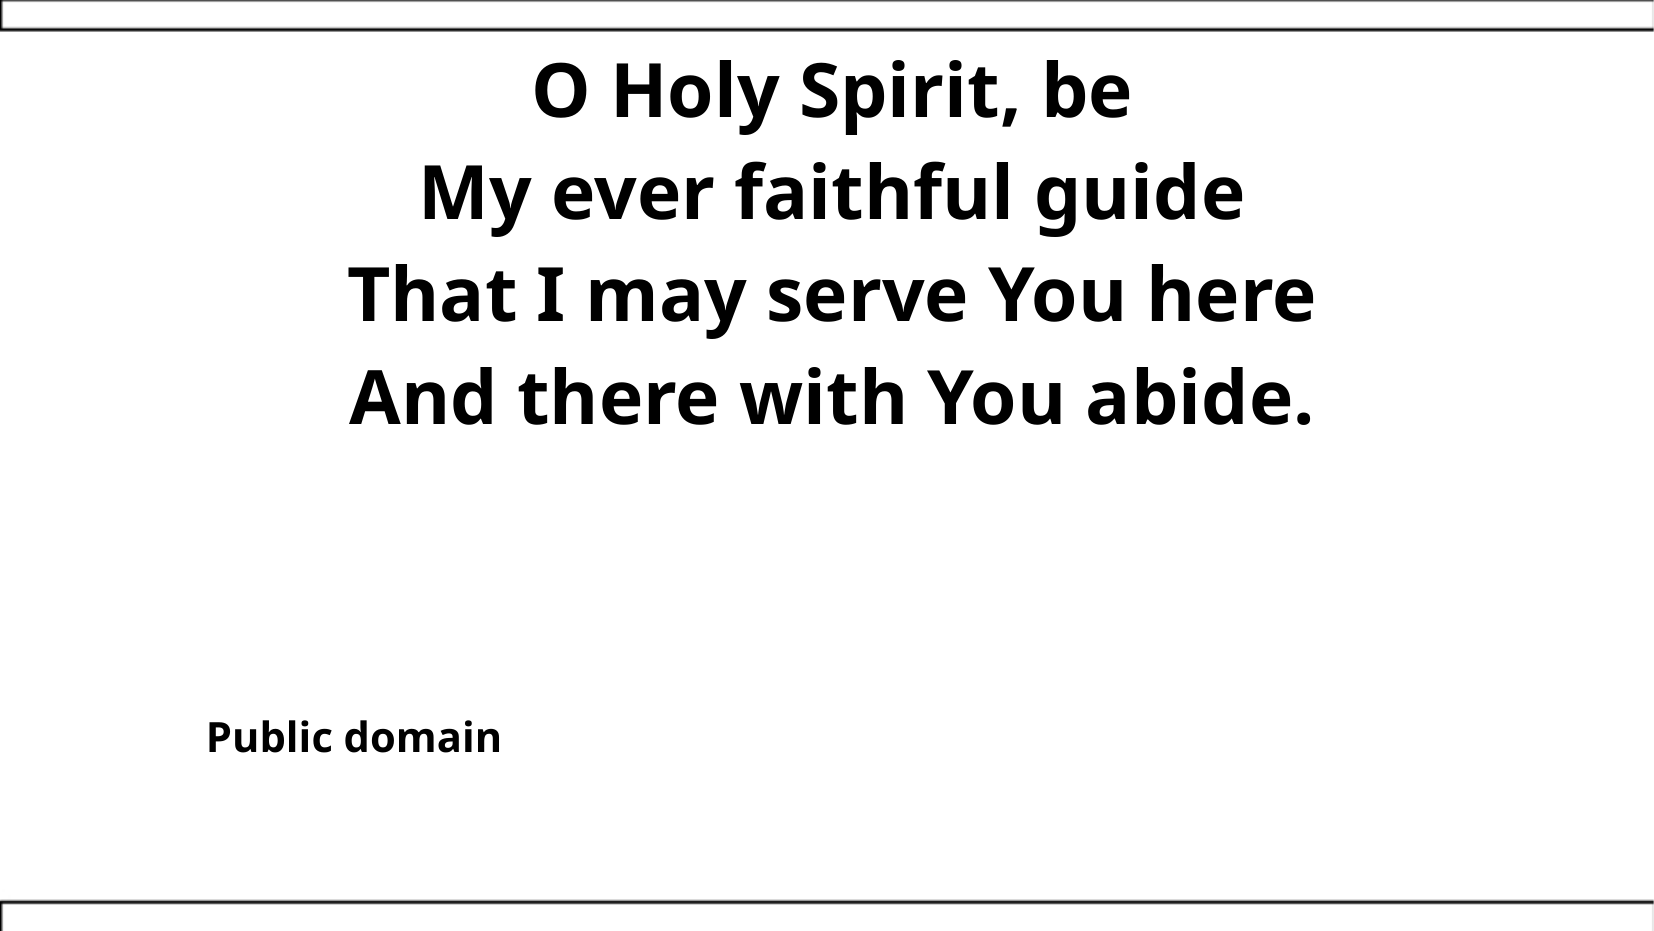

O Holy Spirit, be
My ever faithful guide
That I may serve You here
And there with You abide.
 Public domain